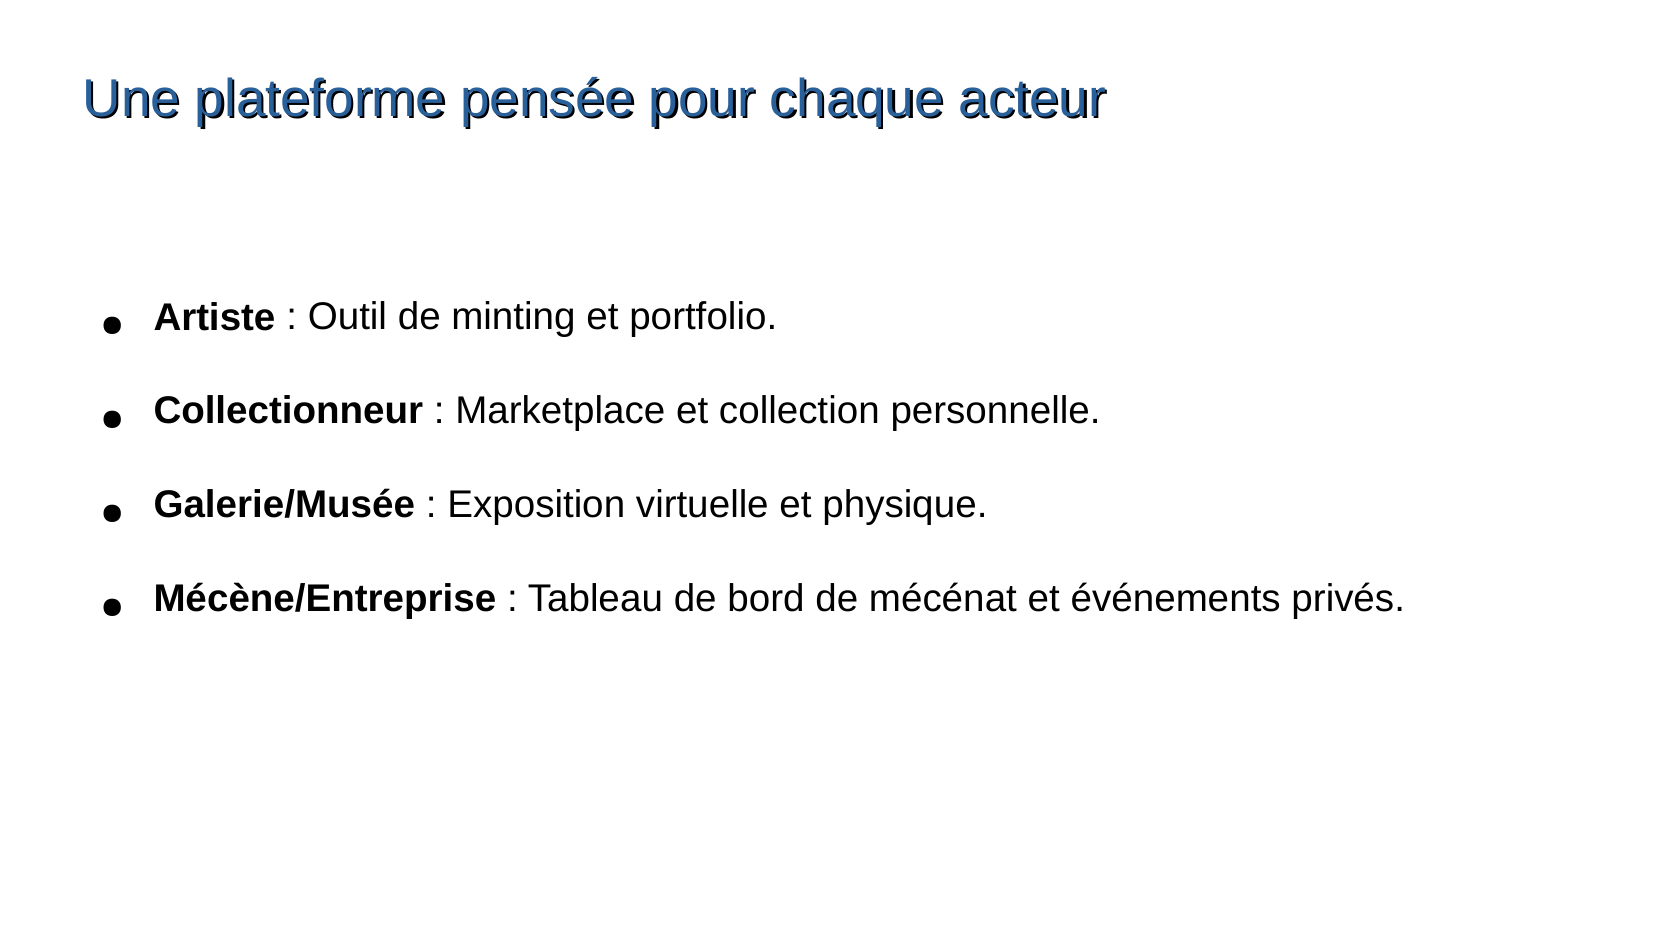

# Une plateforme pensée pour chaque acteur
Artiste : Outil de minting et portfolio.
Collectionneur : Marketplace et collection personnelle.
Galerie/Musée : Exposition virtuelle et physique.
Mécène/Entreprise : Tableau de bord de mécénat et événements privés.